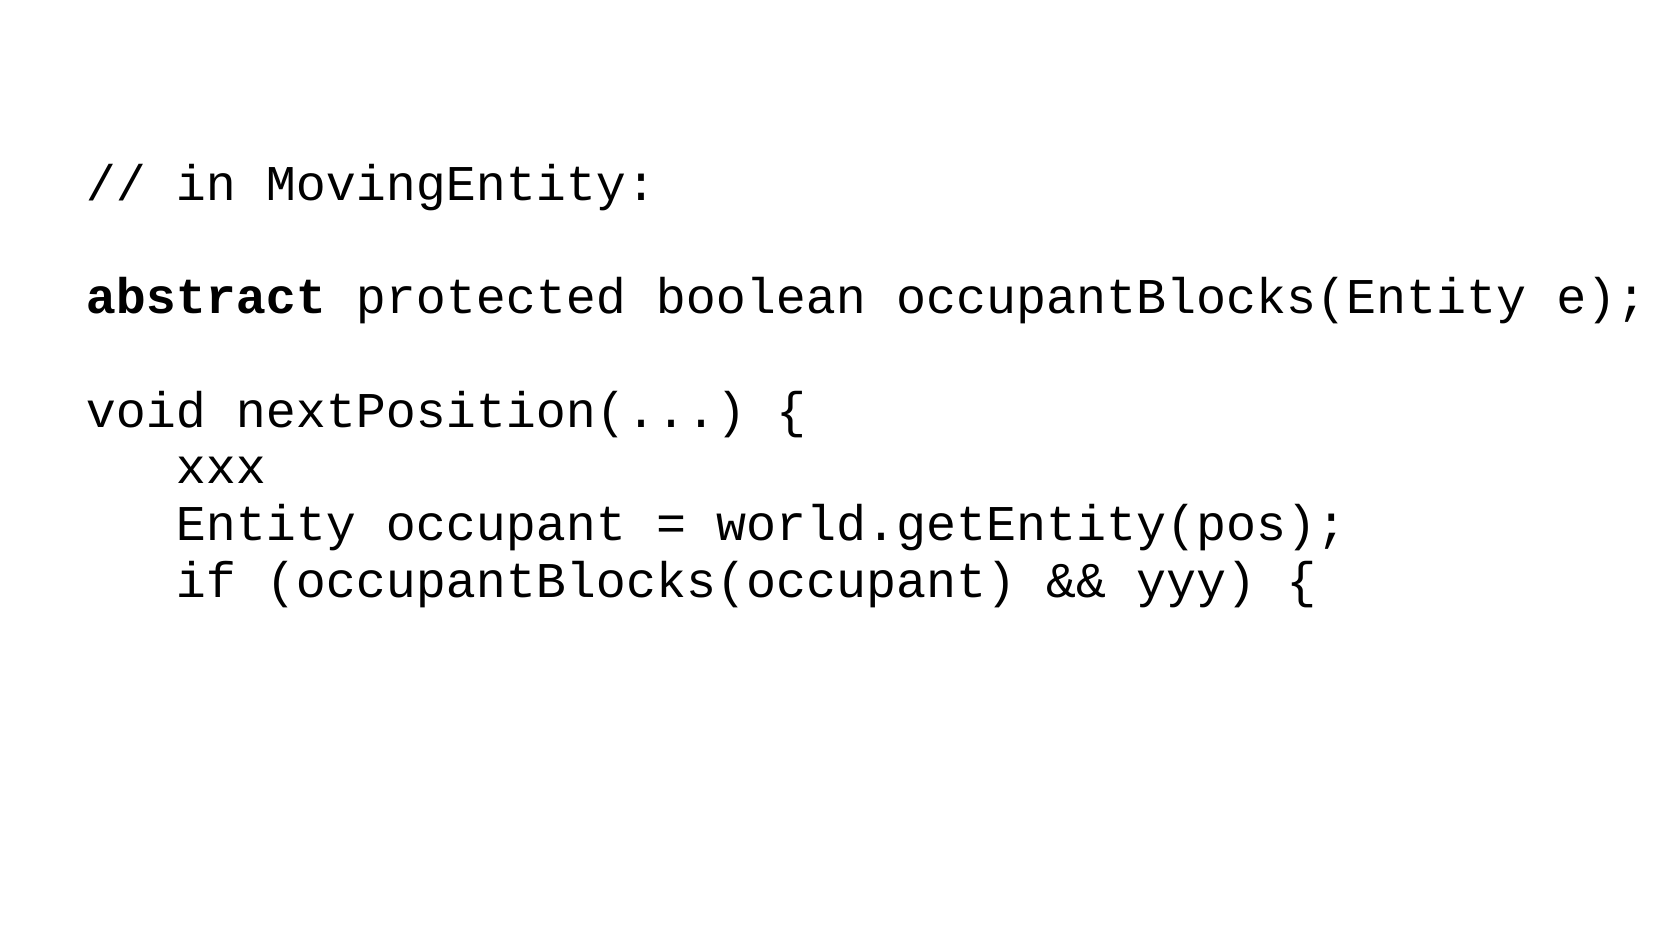

# // in MovingEntity: abstract protected boolean occupantBlocks(Entity e); void nextPosition(...) { xxx Entity occupant = world.getEntity(pos); if (occupantBlocks(occupant) && yyy) {